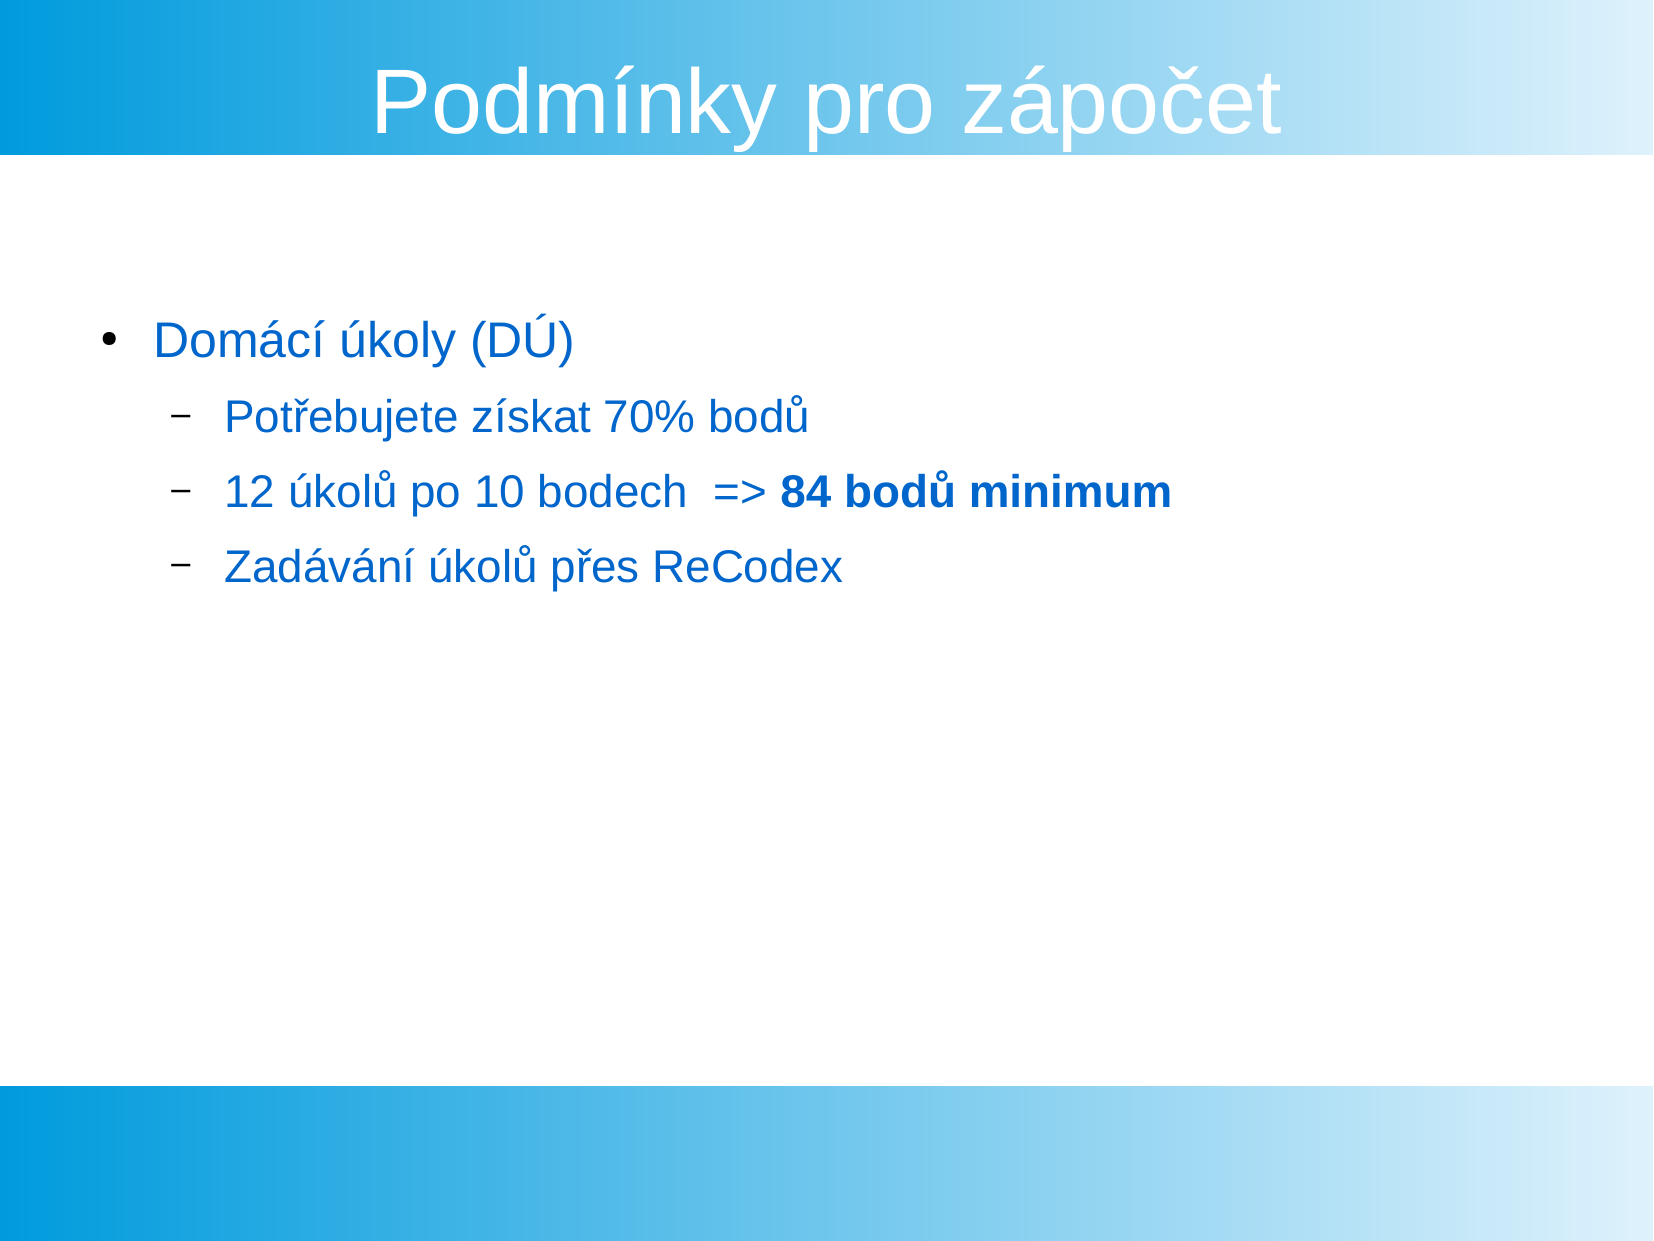

# Podmínky pro zápočet
Domácí úkoly (DÚ)
Potřebujete získat 70% bodů
12 úkolů po 10 bodech => 84 bodů minimum
Zadávání úkolů přes ReCodex